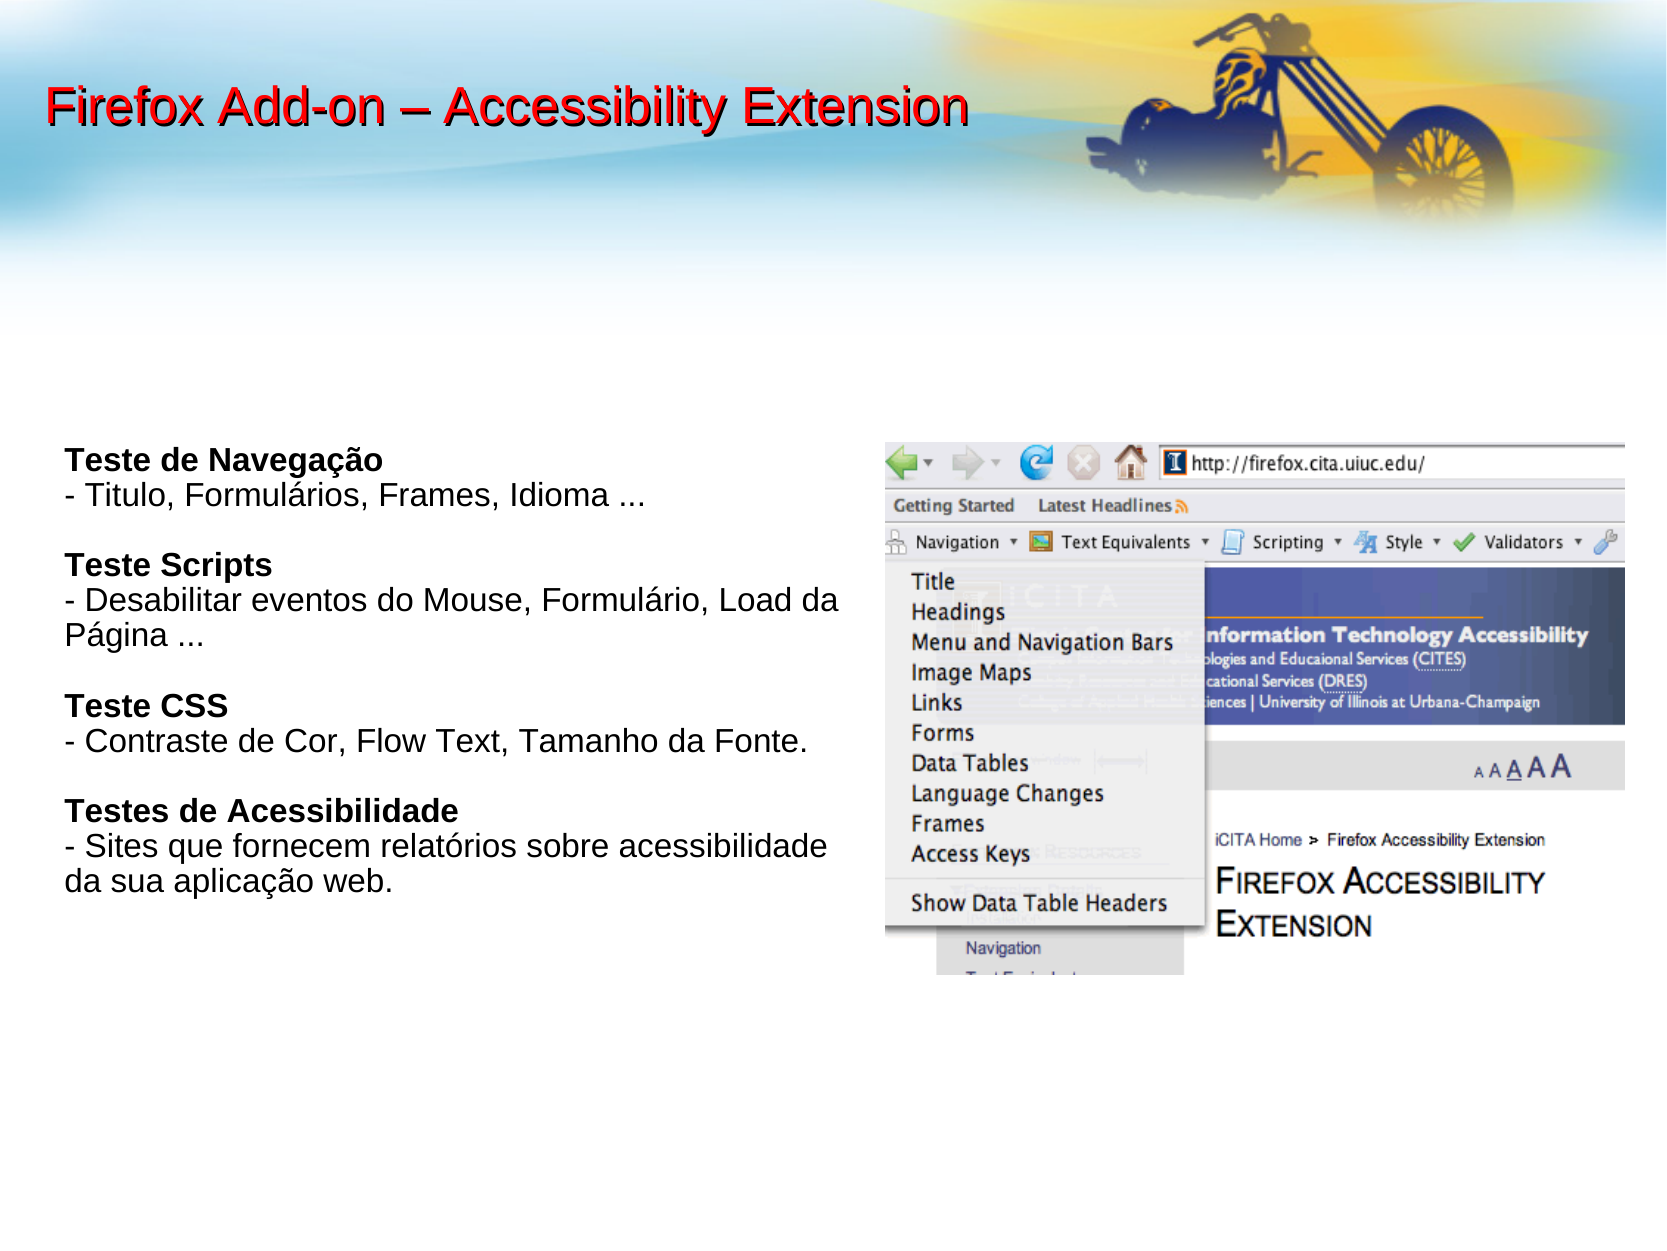

Firefox Add-on – Accessibility Extension
Teste de Navegação
- Titulo, Formulários, Frames, Idioma ...
Teste Scripts
- Desabilitar eventos do Mouse, Formulário, Load da Página ...
Teste CSS
- Contraste de Cor, Flow Text, Tamanho da Fonte.
Testes de Acessibilidade
- Sites que fornecem relatórios sobre acessibilidade da sua aplicação web.